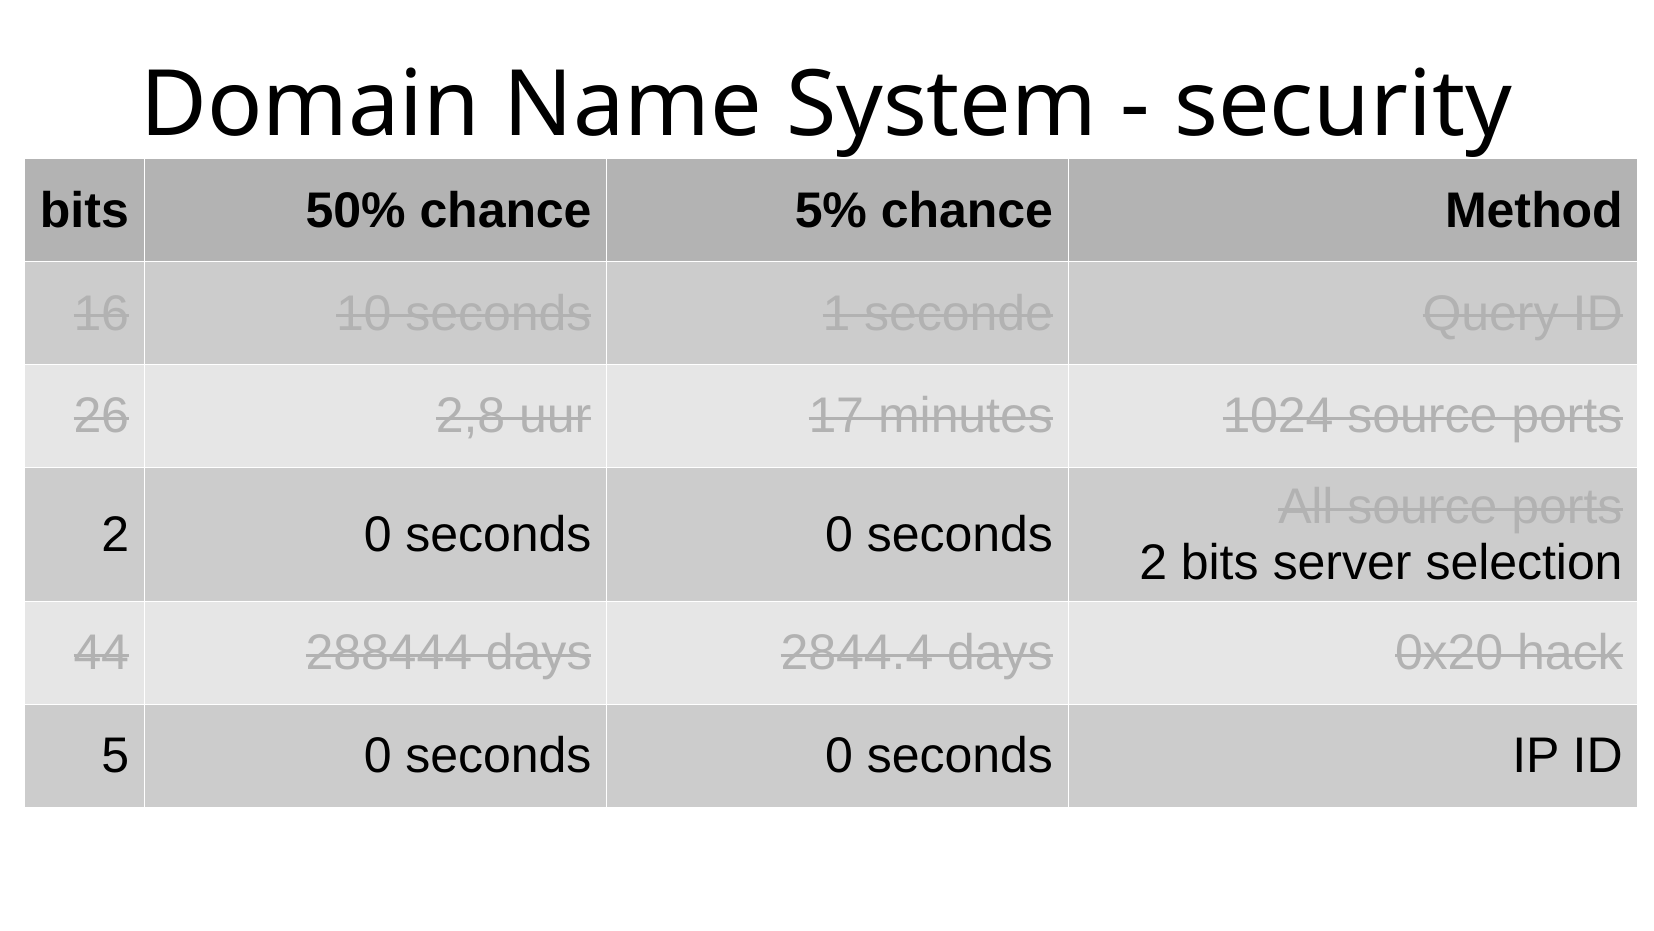

# Domain Name System - security
| bits | 50% chance | 5% chance | Method |
| --- | --- | --- | --- |
| 16 | 10 seconds | 1 seconde | Query ID |
| 26 | 2,8 uur | 17 minutes | 1024 source ports |
| 2 | 0 seconds | 0 seconds | All source ports 2 bits server selection |
| 44 | 288444 days | 2844.4 days | 0x20 hack |
| 5 | 0 seconds | 0 seconds | IP ID |